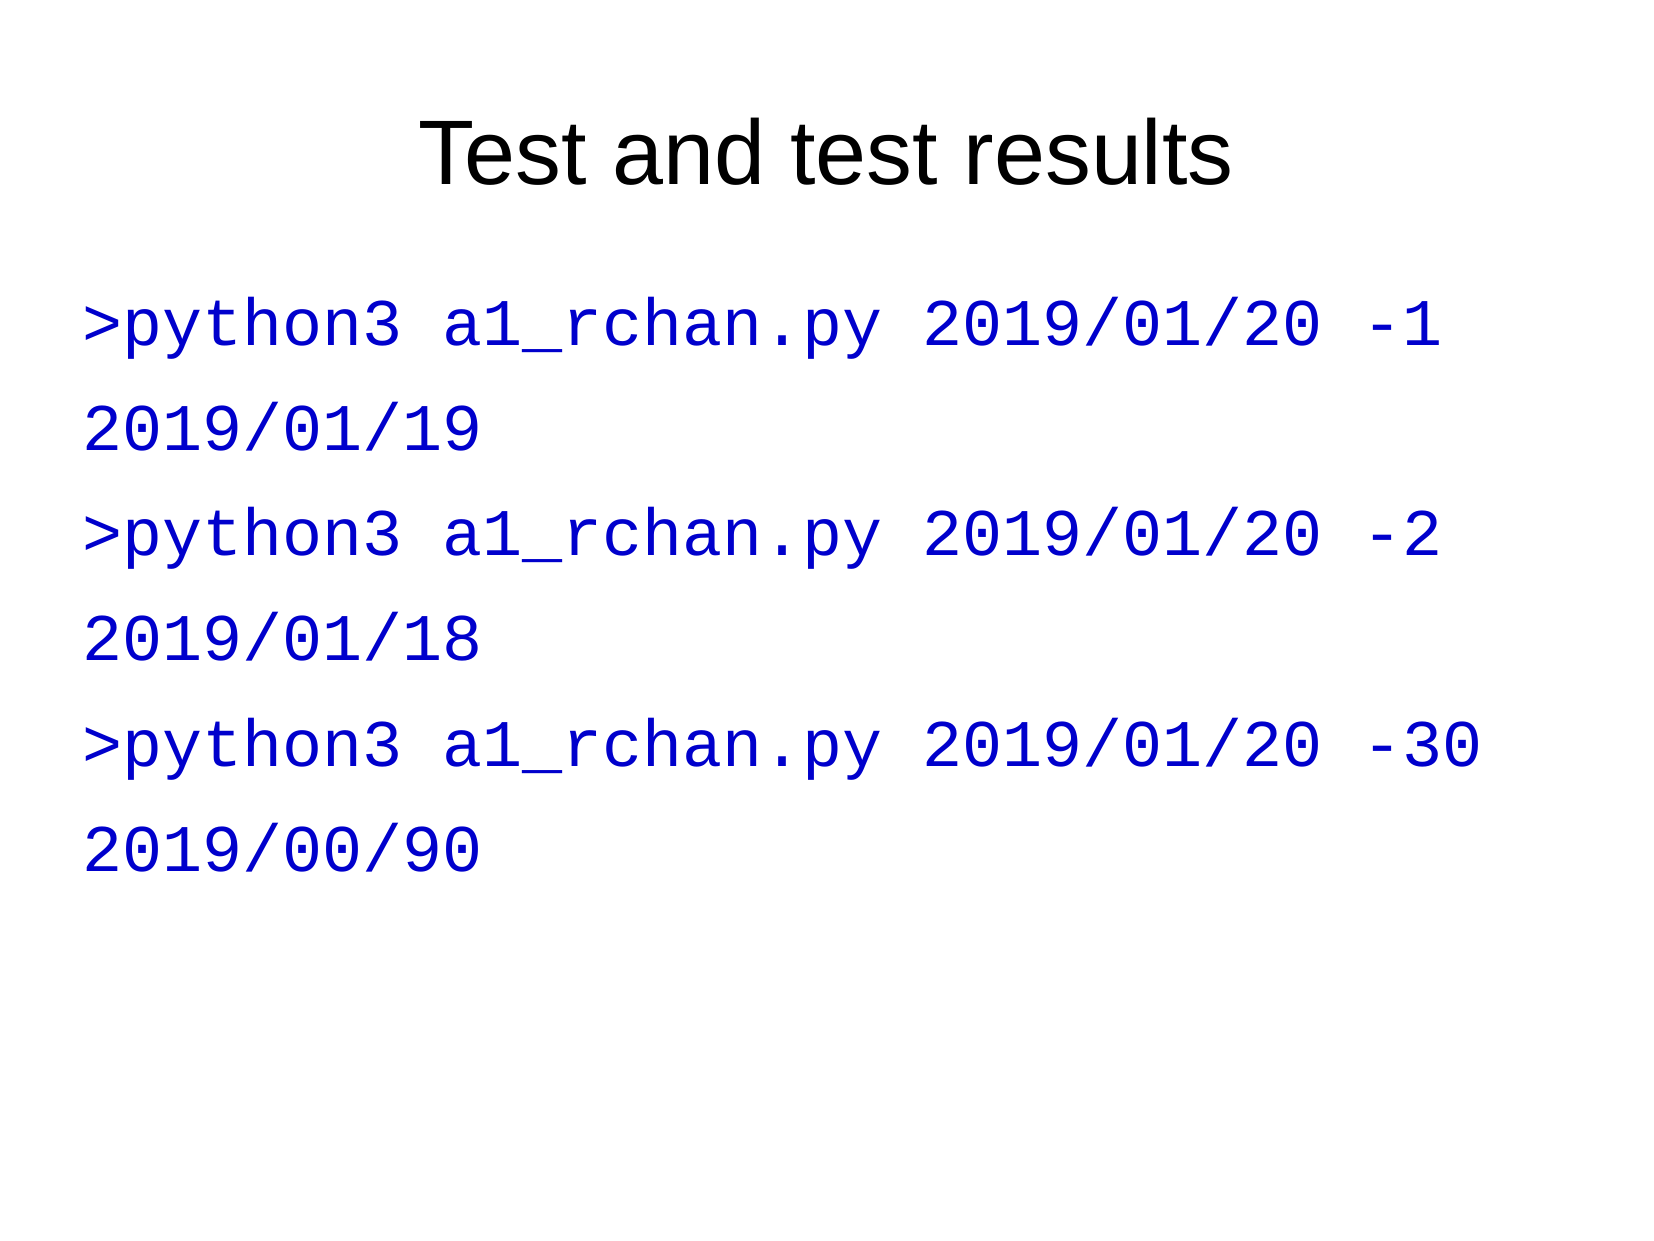

# Test and test results
>python3 a1_rchan.py 2019/01/20 -1
2019/01/19
>python3 a1_rchan.py 2019/01/20 -2
2019/01/18
>python3 a1_rchan.py 2019/01/20 -30
2019/00/90